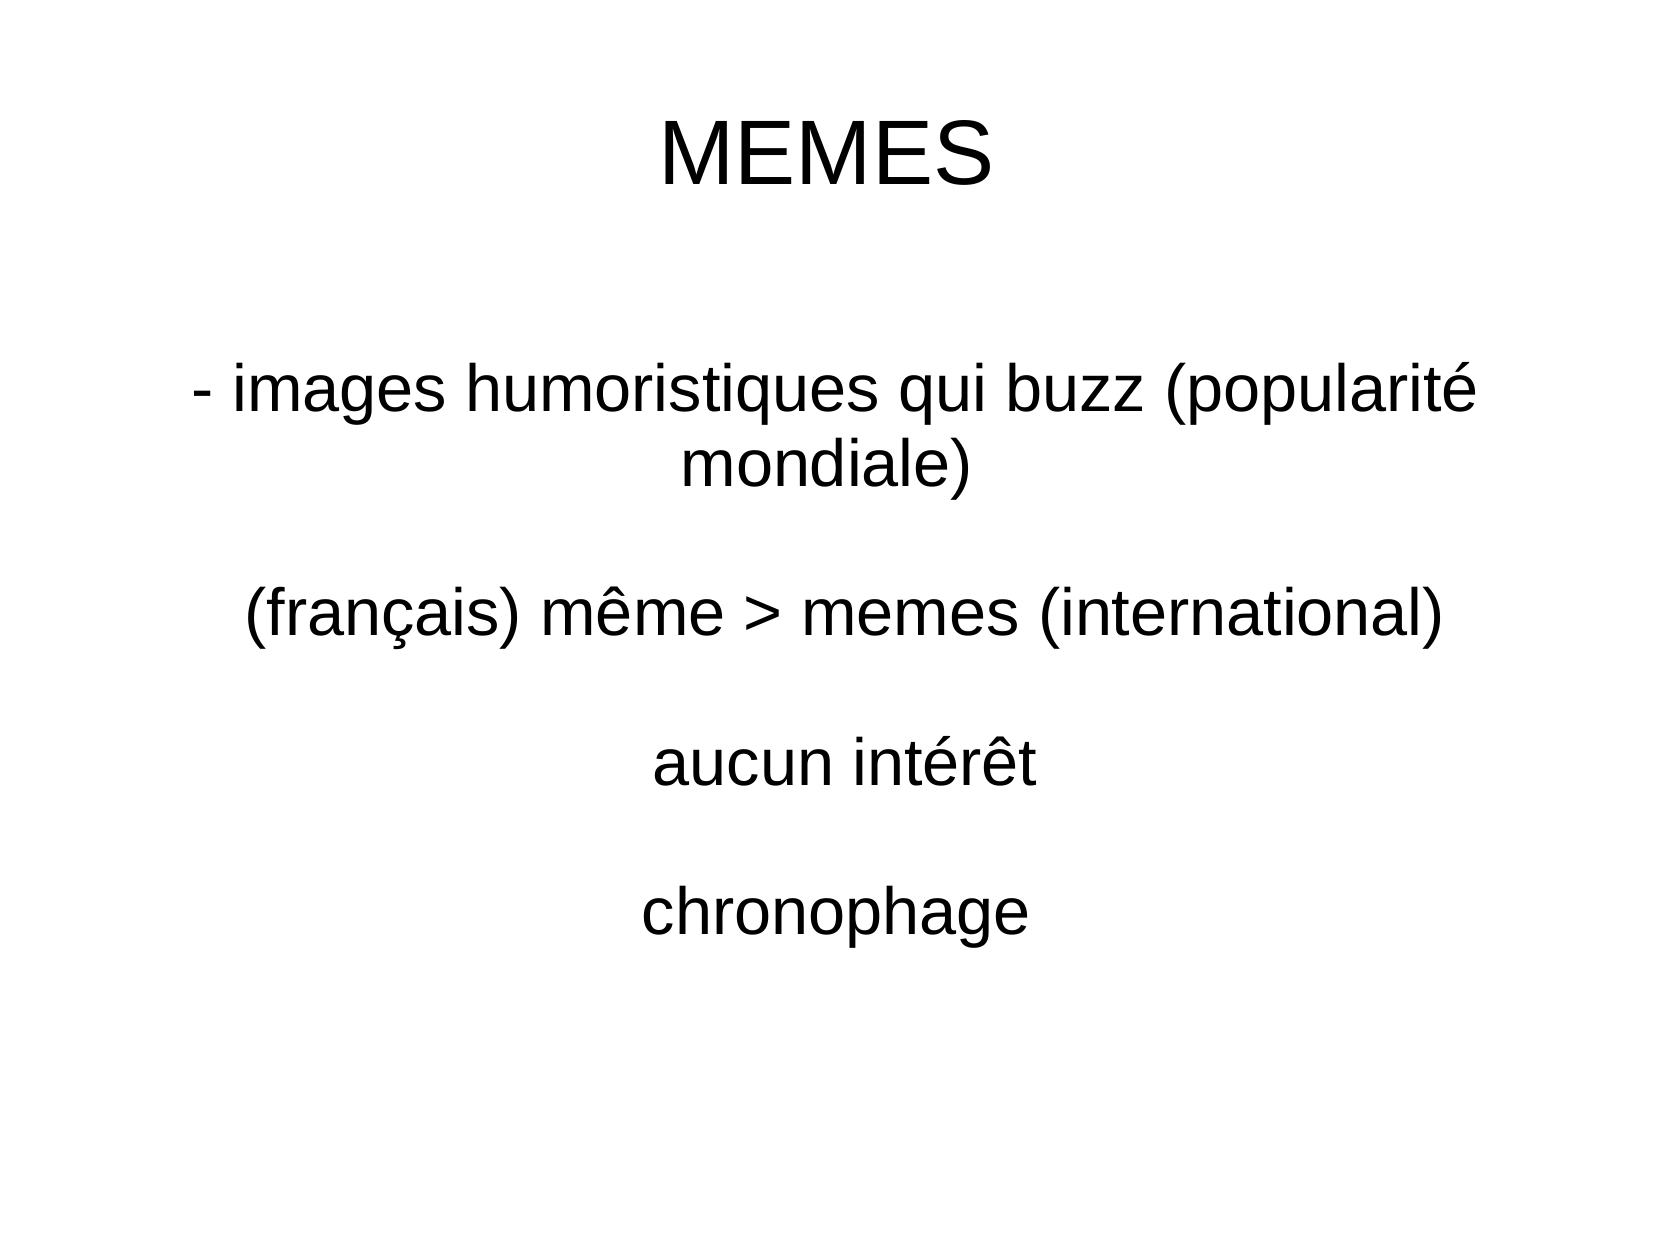

# MEMES
 - images humoristiques qui buzz (popularité mondiale)
 (français) même > memes (international)
 aucun intérêt
 chronophage